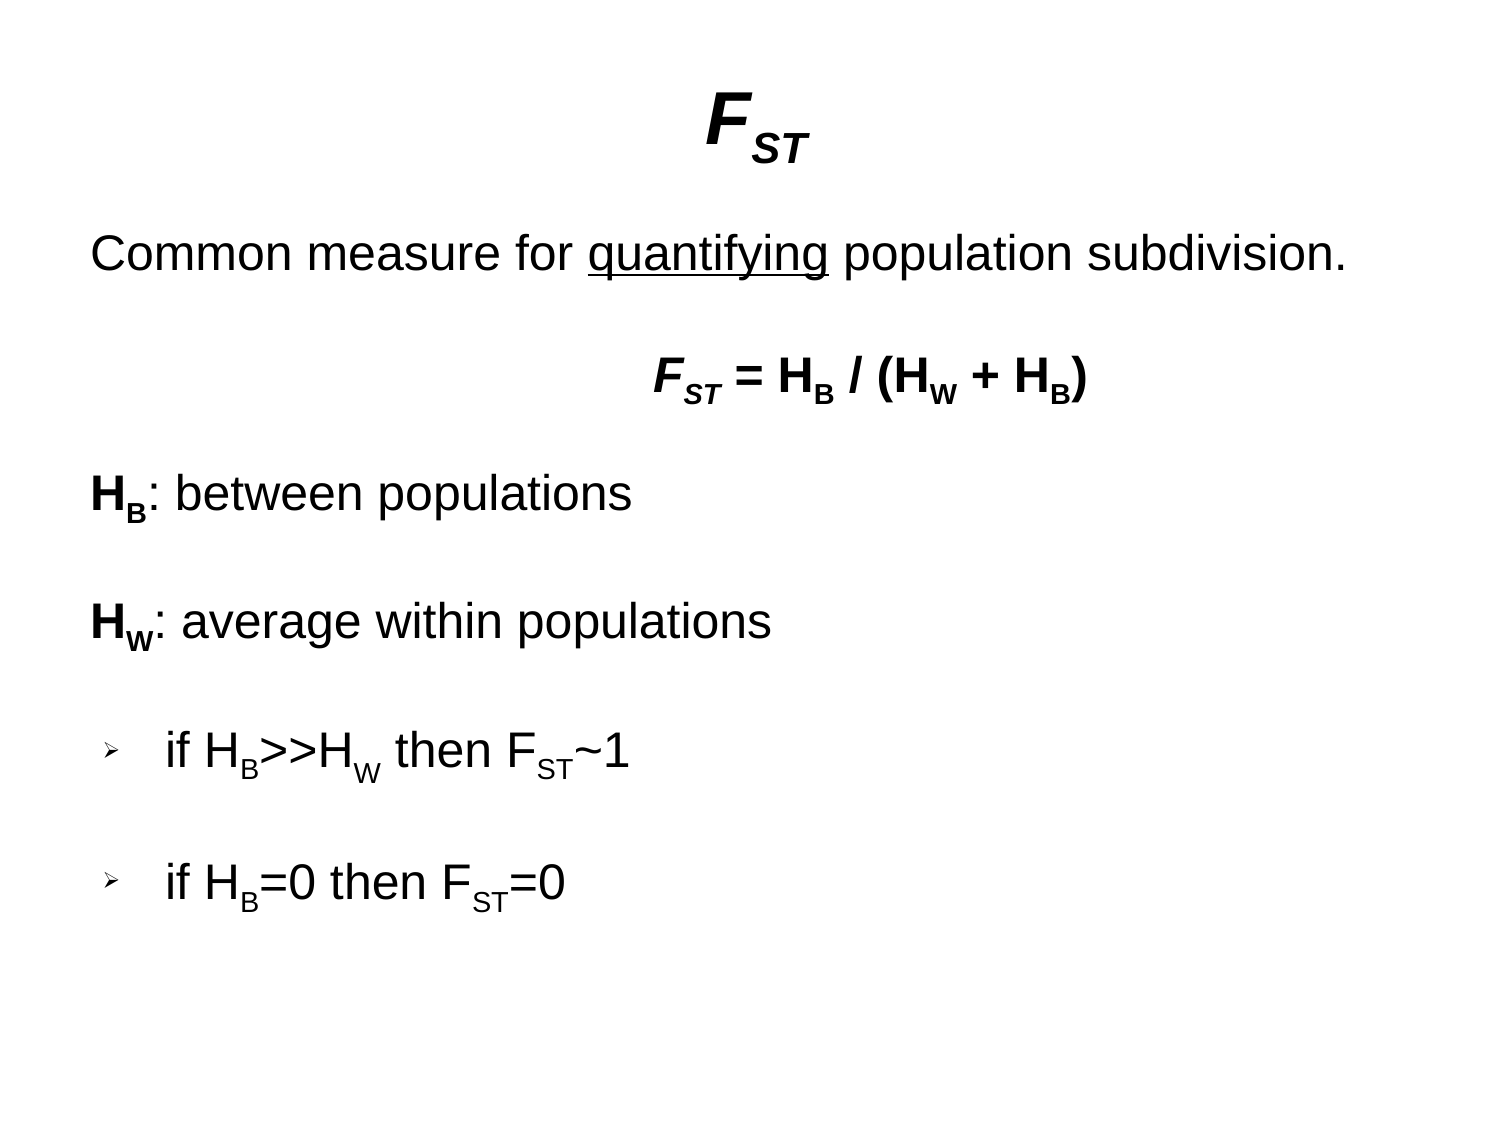

# FST
Common measure for quantifying population subdivision.
HB: between populations
HW: average within populations
if HB>>HW then FST~1
if HB=0 then FST=0
FST = HB / (HW + HB)